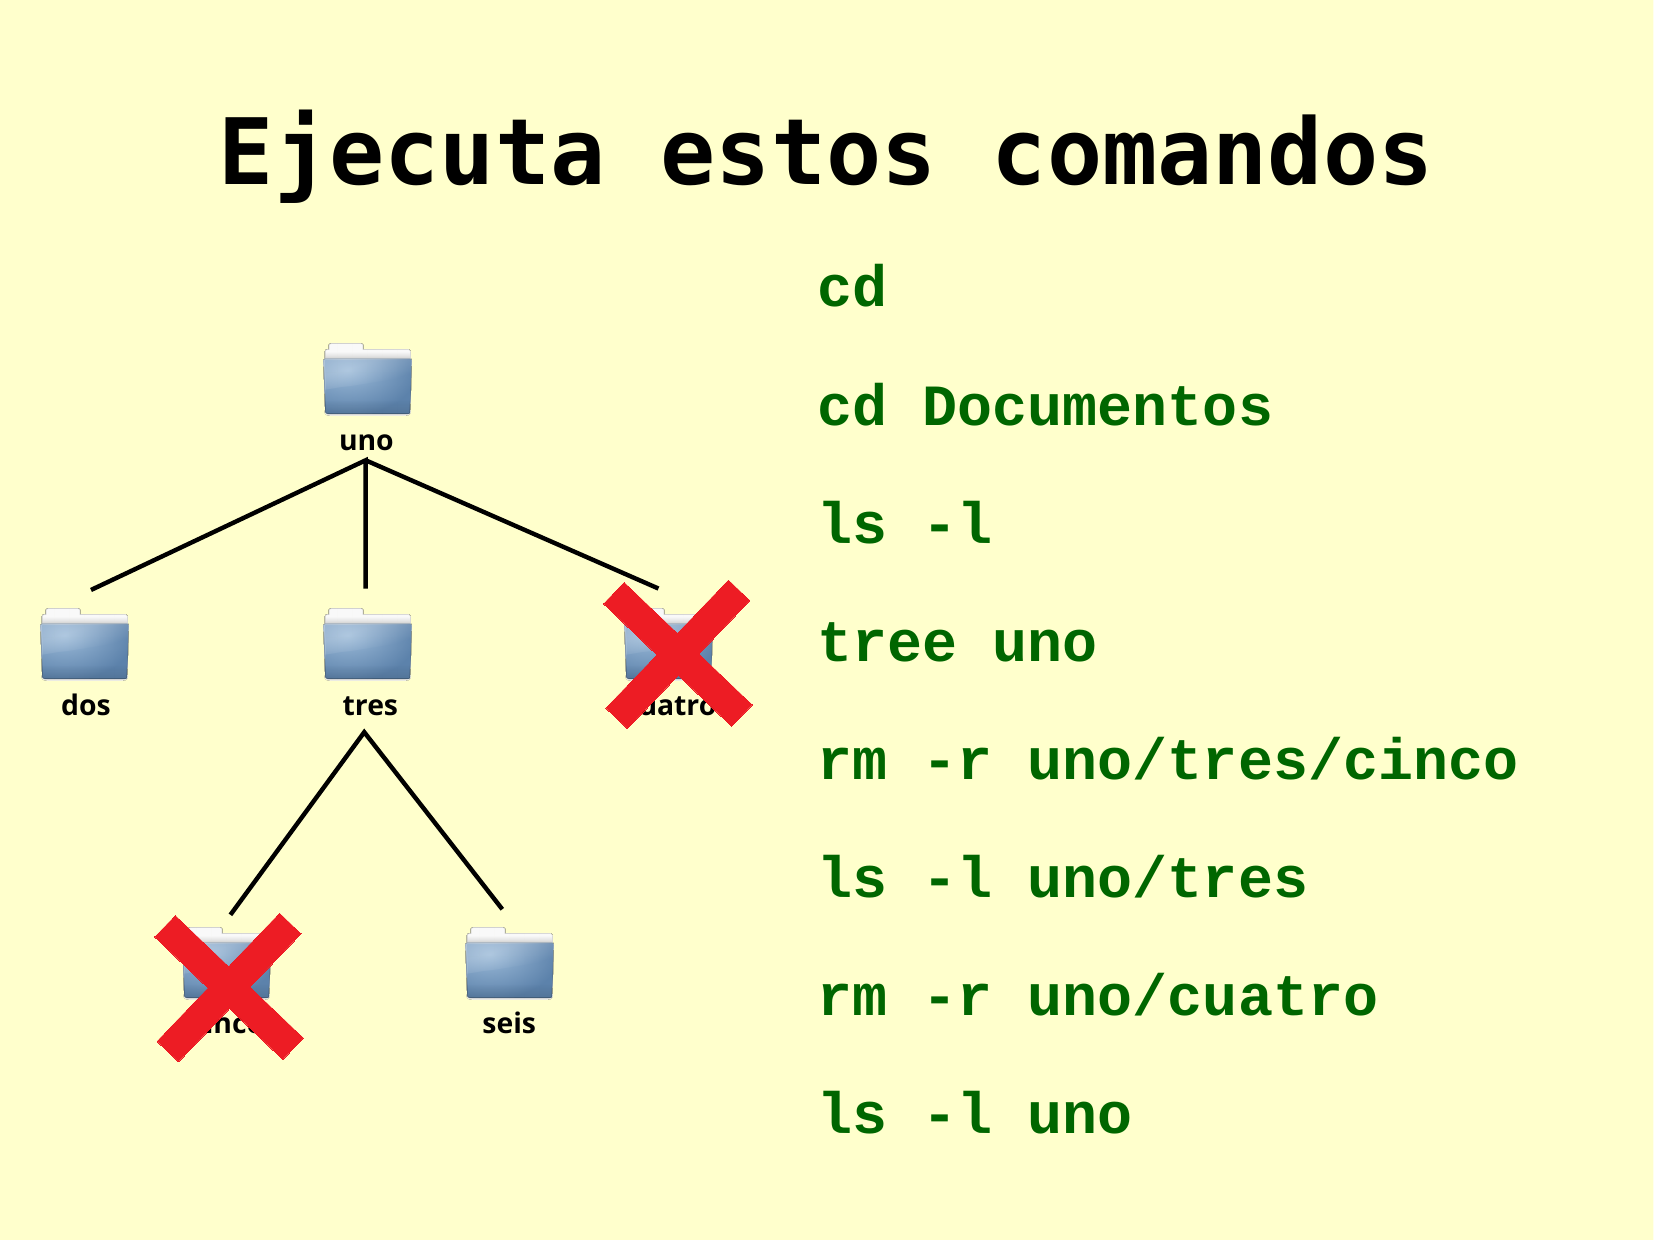

# Ejecuta estos comandos
cd
cd Documentos
ls -l
tree uno
rm -r uno/tres/cinco
ls -l uno/tres
rm -r uno/cuatro
ls -l uno